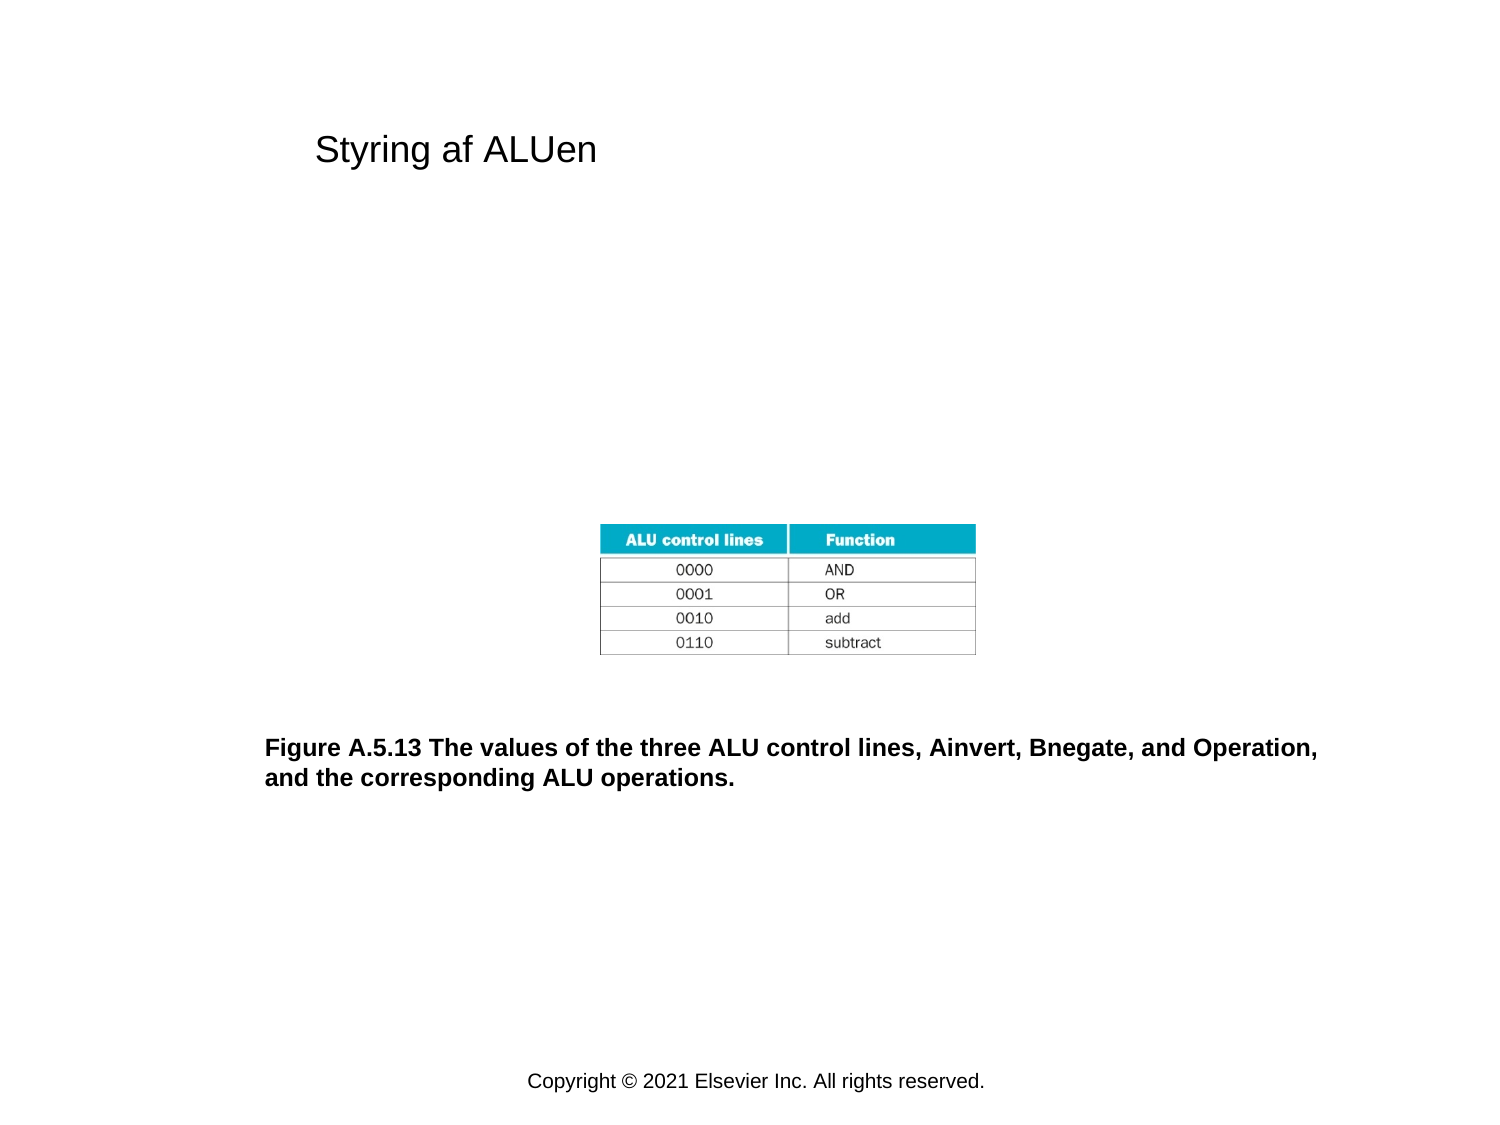

Styring af ALUen
Figure A.5.13 The values of the three ALU control lines, Ainvert, Bnegate, and Operation,
and the corresponding ALU operations.
Copyright © 2021 Elsevier Inc. All rights reserved.